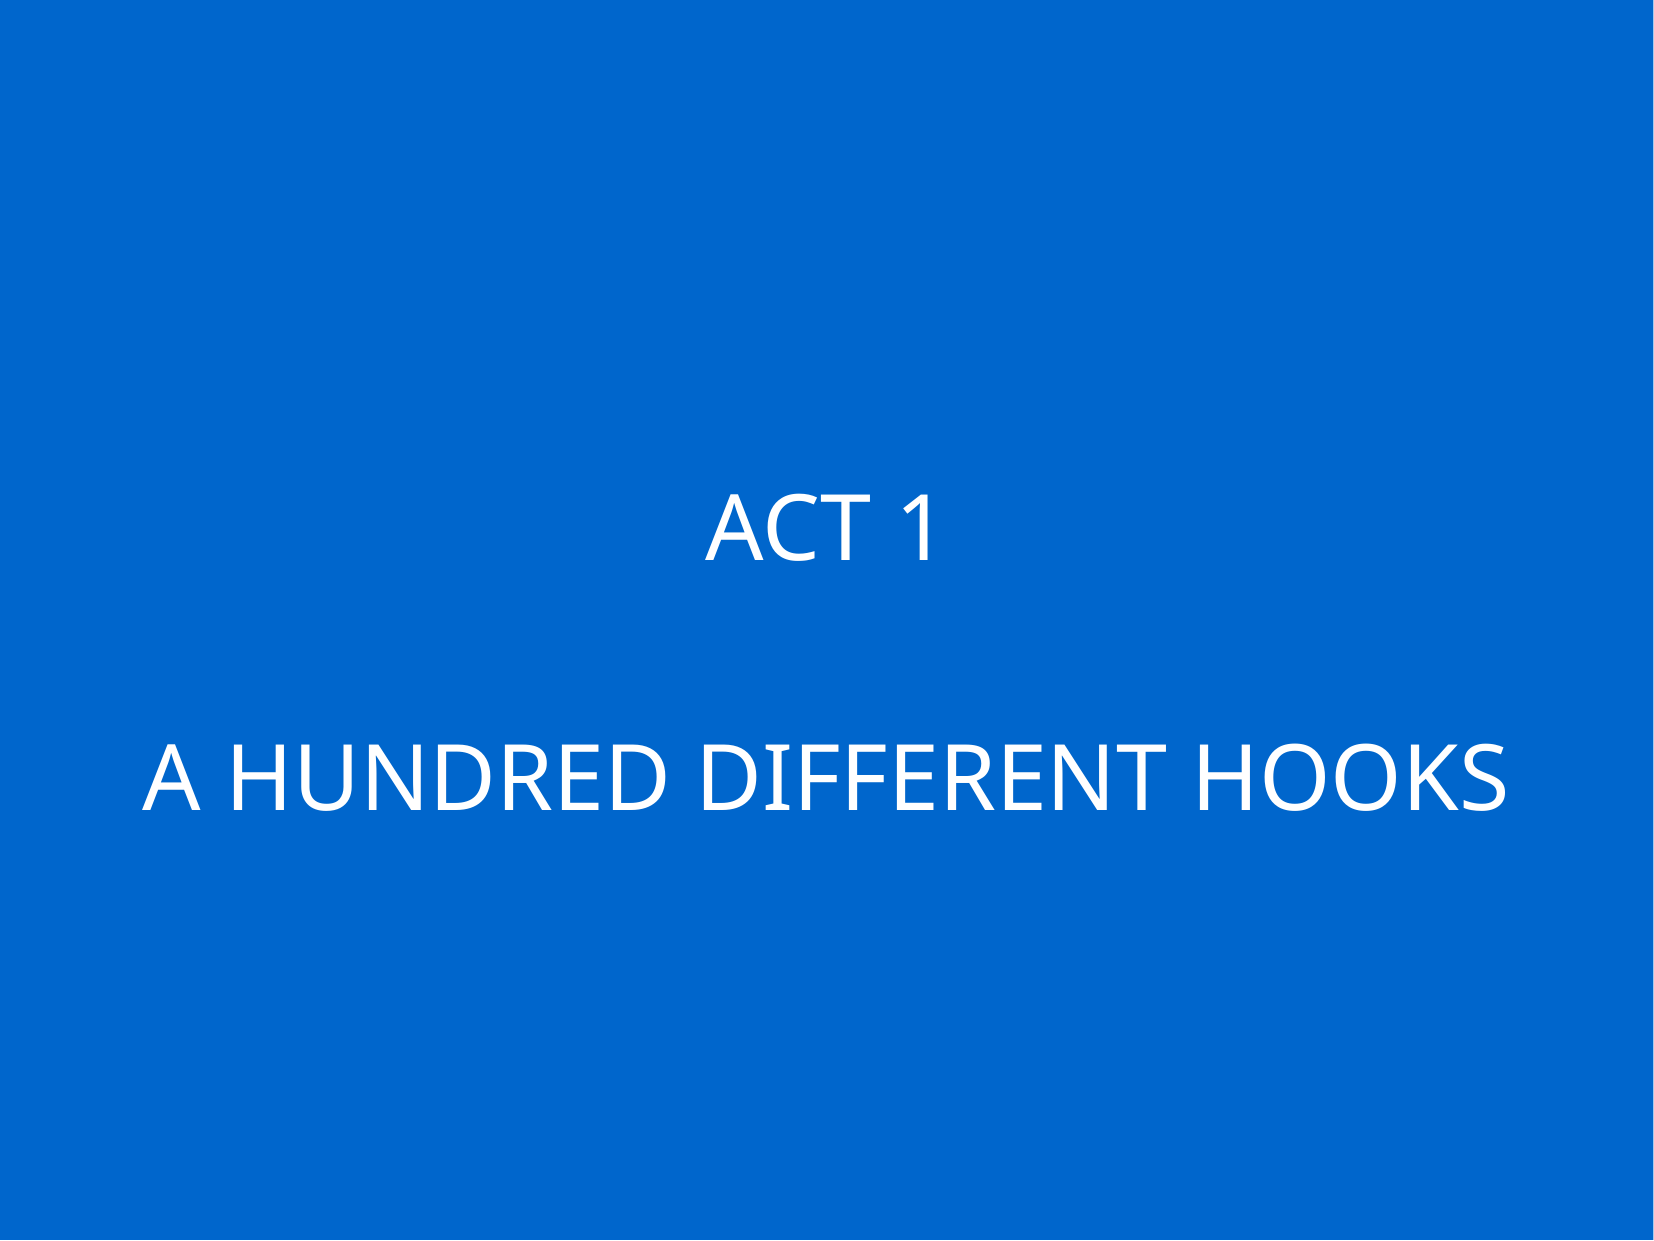

#
ACT 1
A HUNDRED DIFFERENT HOOKS